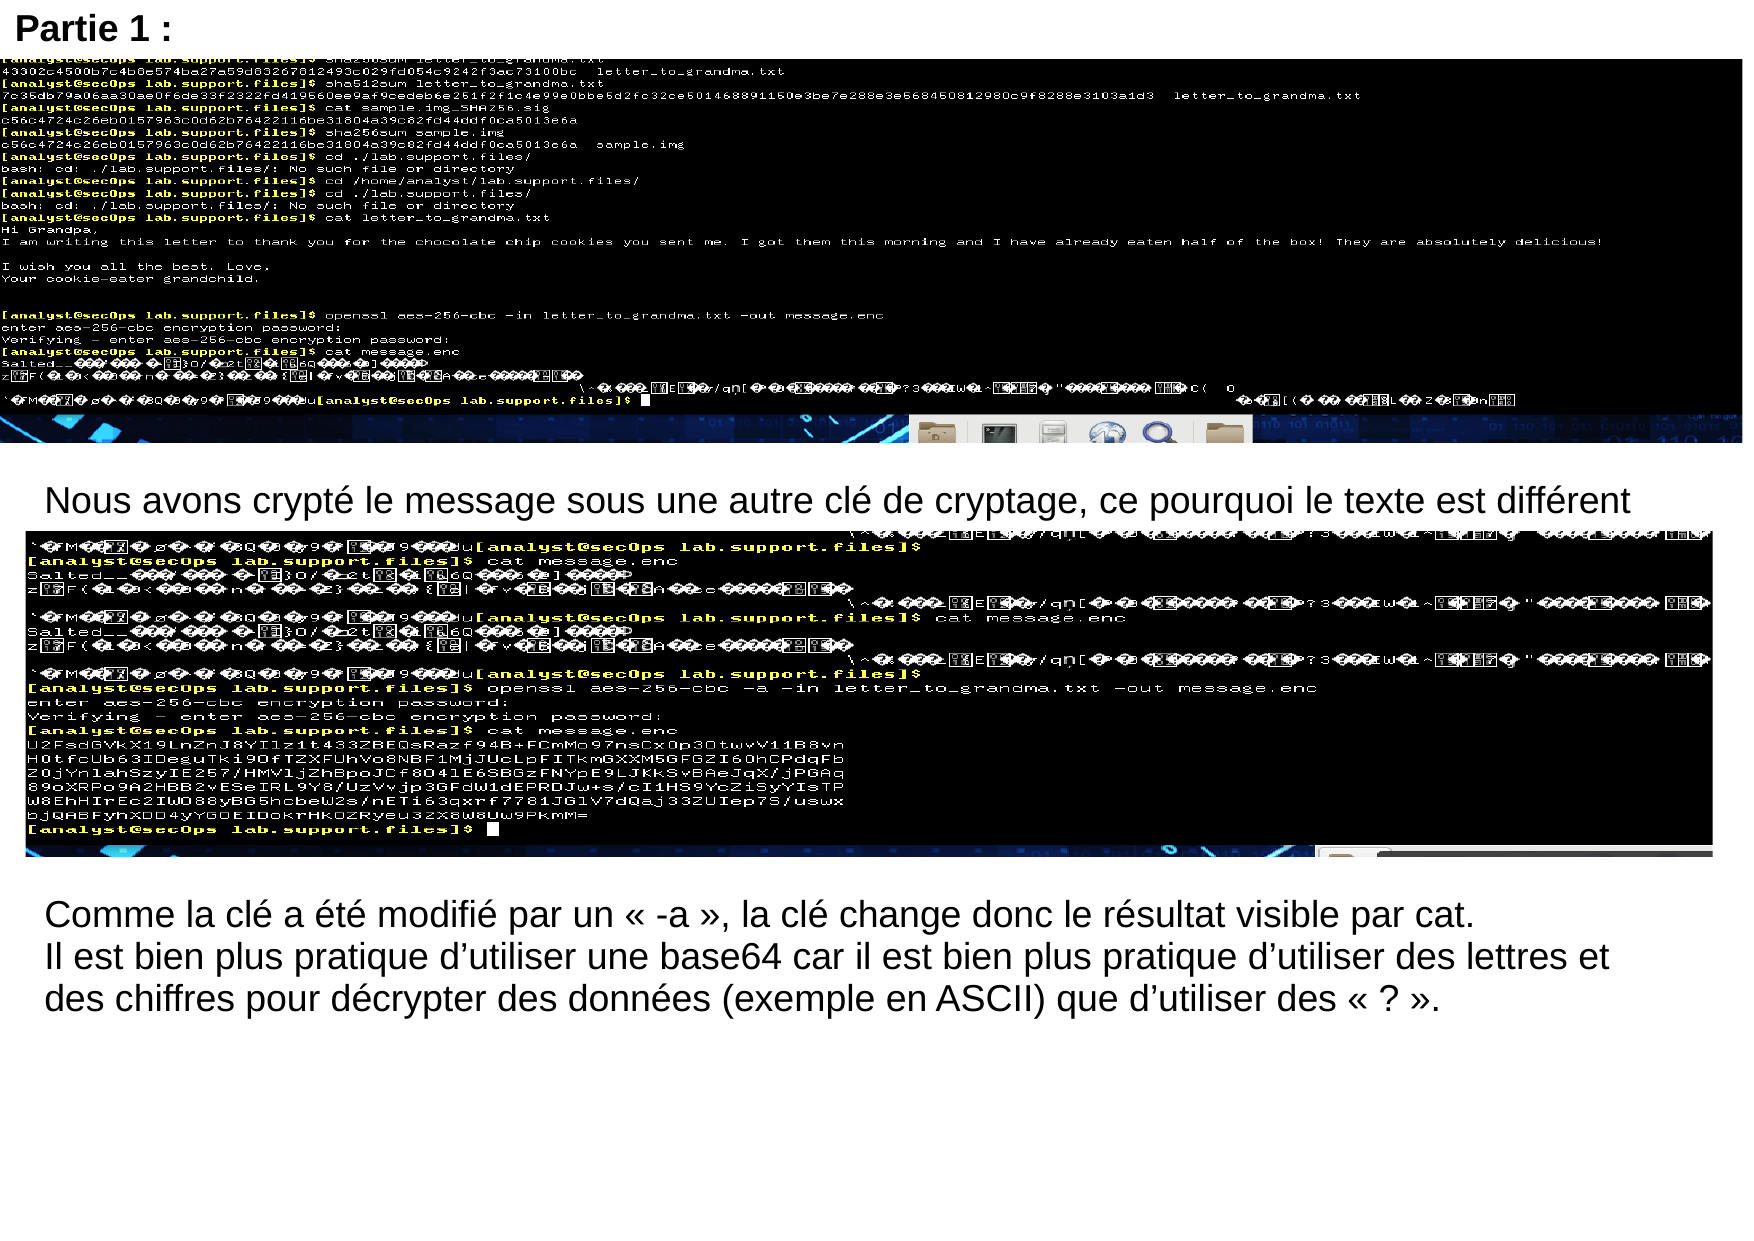

Partie 1 :
Nous avons crypté le message sous une autre clé de cryptage, ce pourquoi le texte est différent
Comme la clé a été modifié par un « -a », la clé change donc le résultat visible par cat.
Il est bien plus pratique d’utiliser une base64 car il est bien plus pratique d’utiliser des lettres et des chiffres pour décrypter des données (exemple en ASCII) que d’utiliser des « ? ».